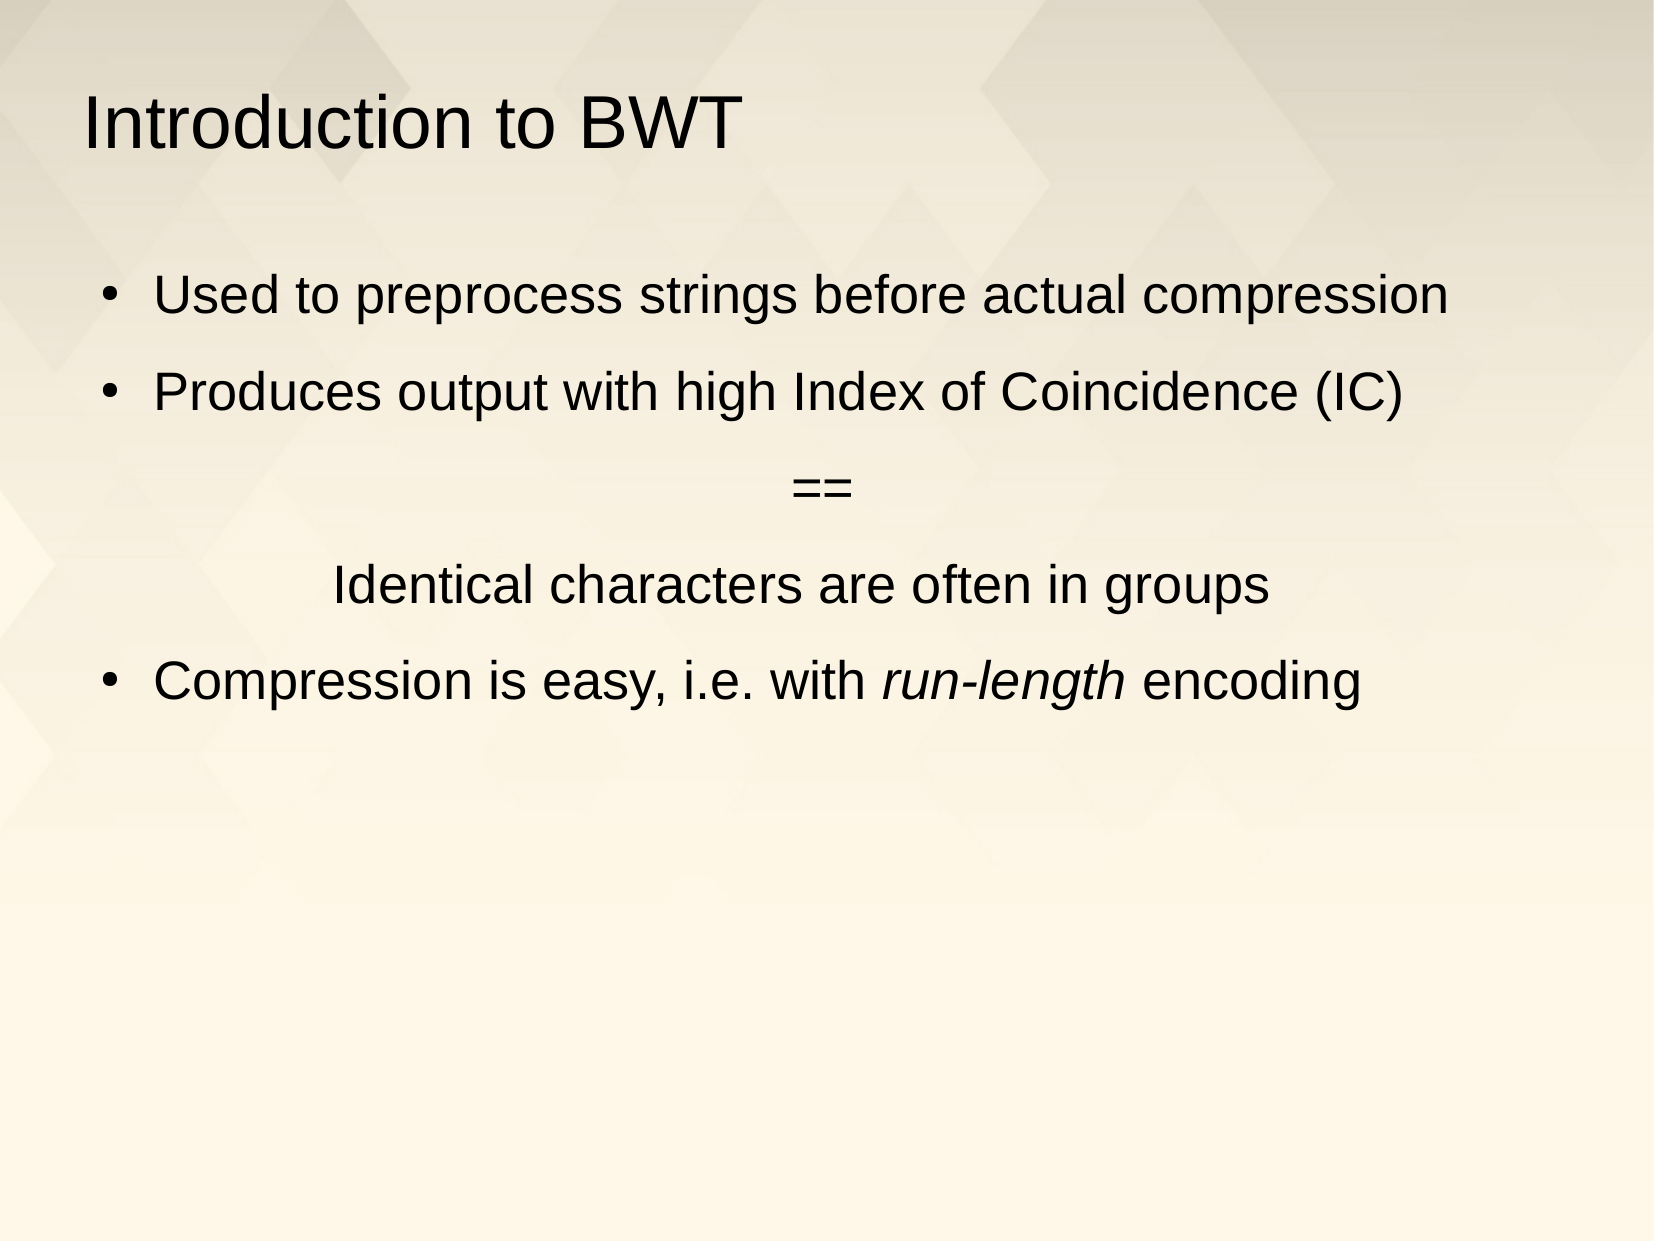

# Introduction to BWT
Used to preprocess strings before actual compression
Produces output with high Index of Coincidence (IC)
==
Identical characters are often in groups
Compression is easy, i.e. with run-length encoding